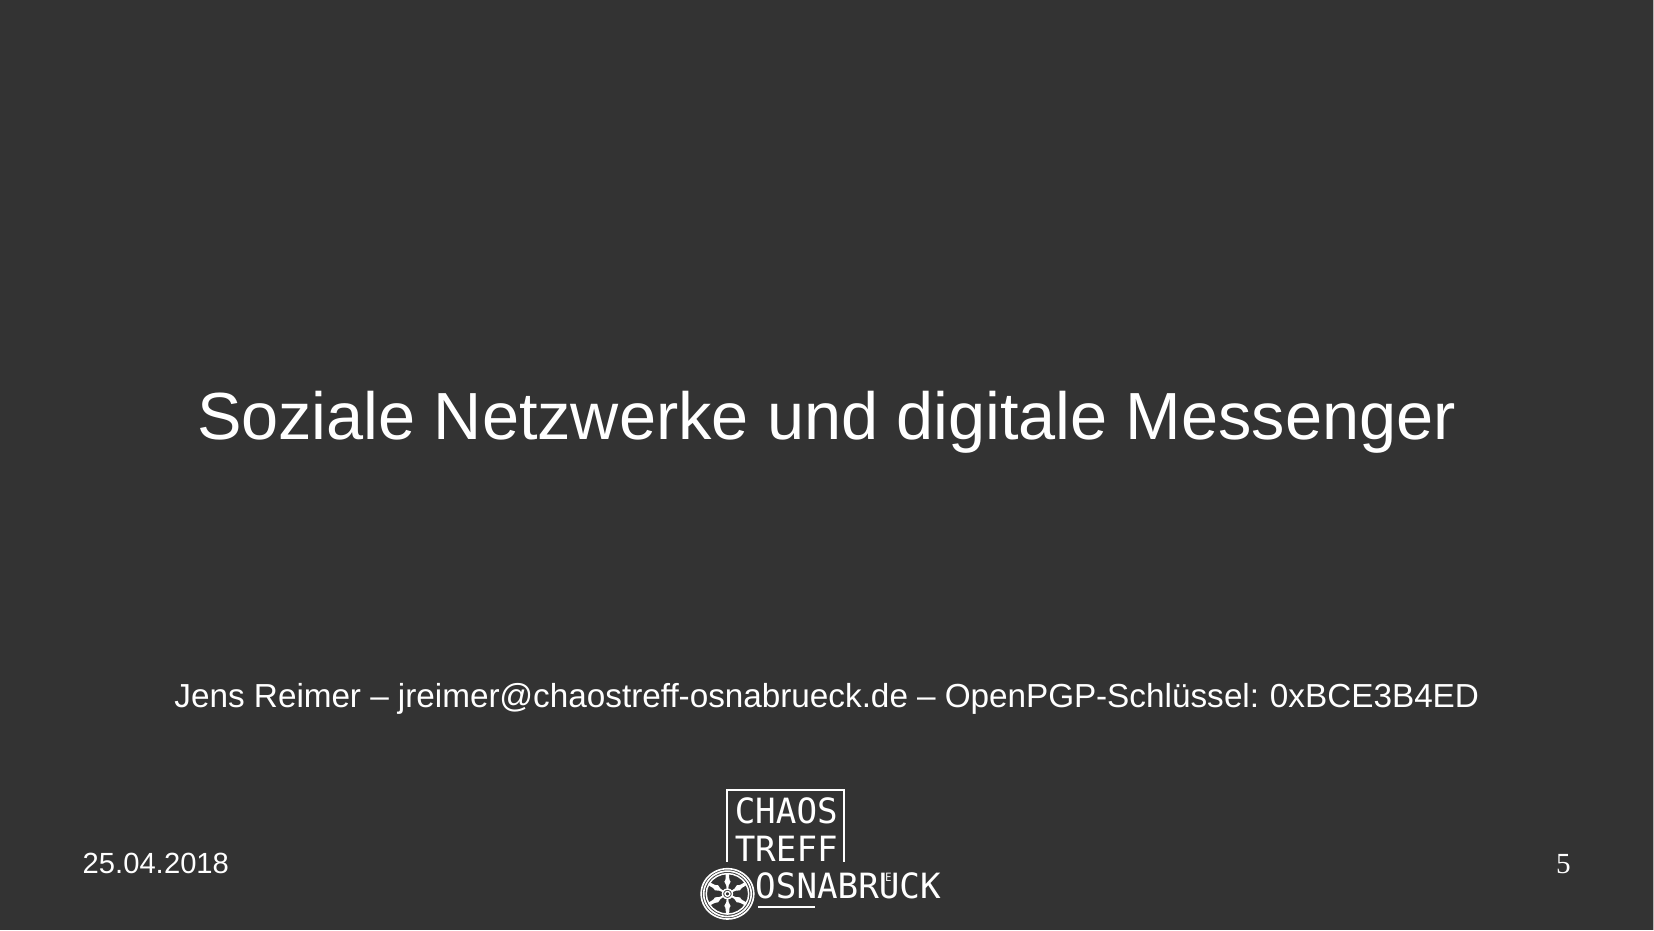

# Soziale Netzwerke und digitale Messenger
Jens Reimer – jreimer@chaostreff-osnabrueck.de – OpenPGP-Schlüssel: 0xBCE3B4ED
5